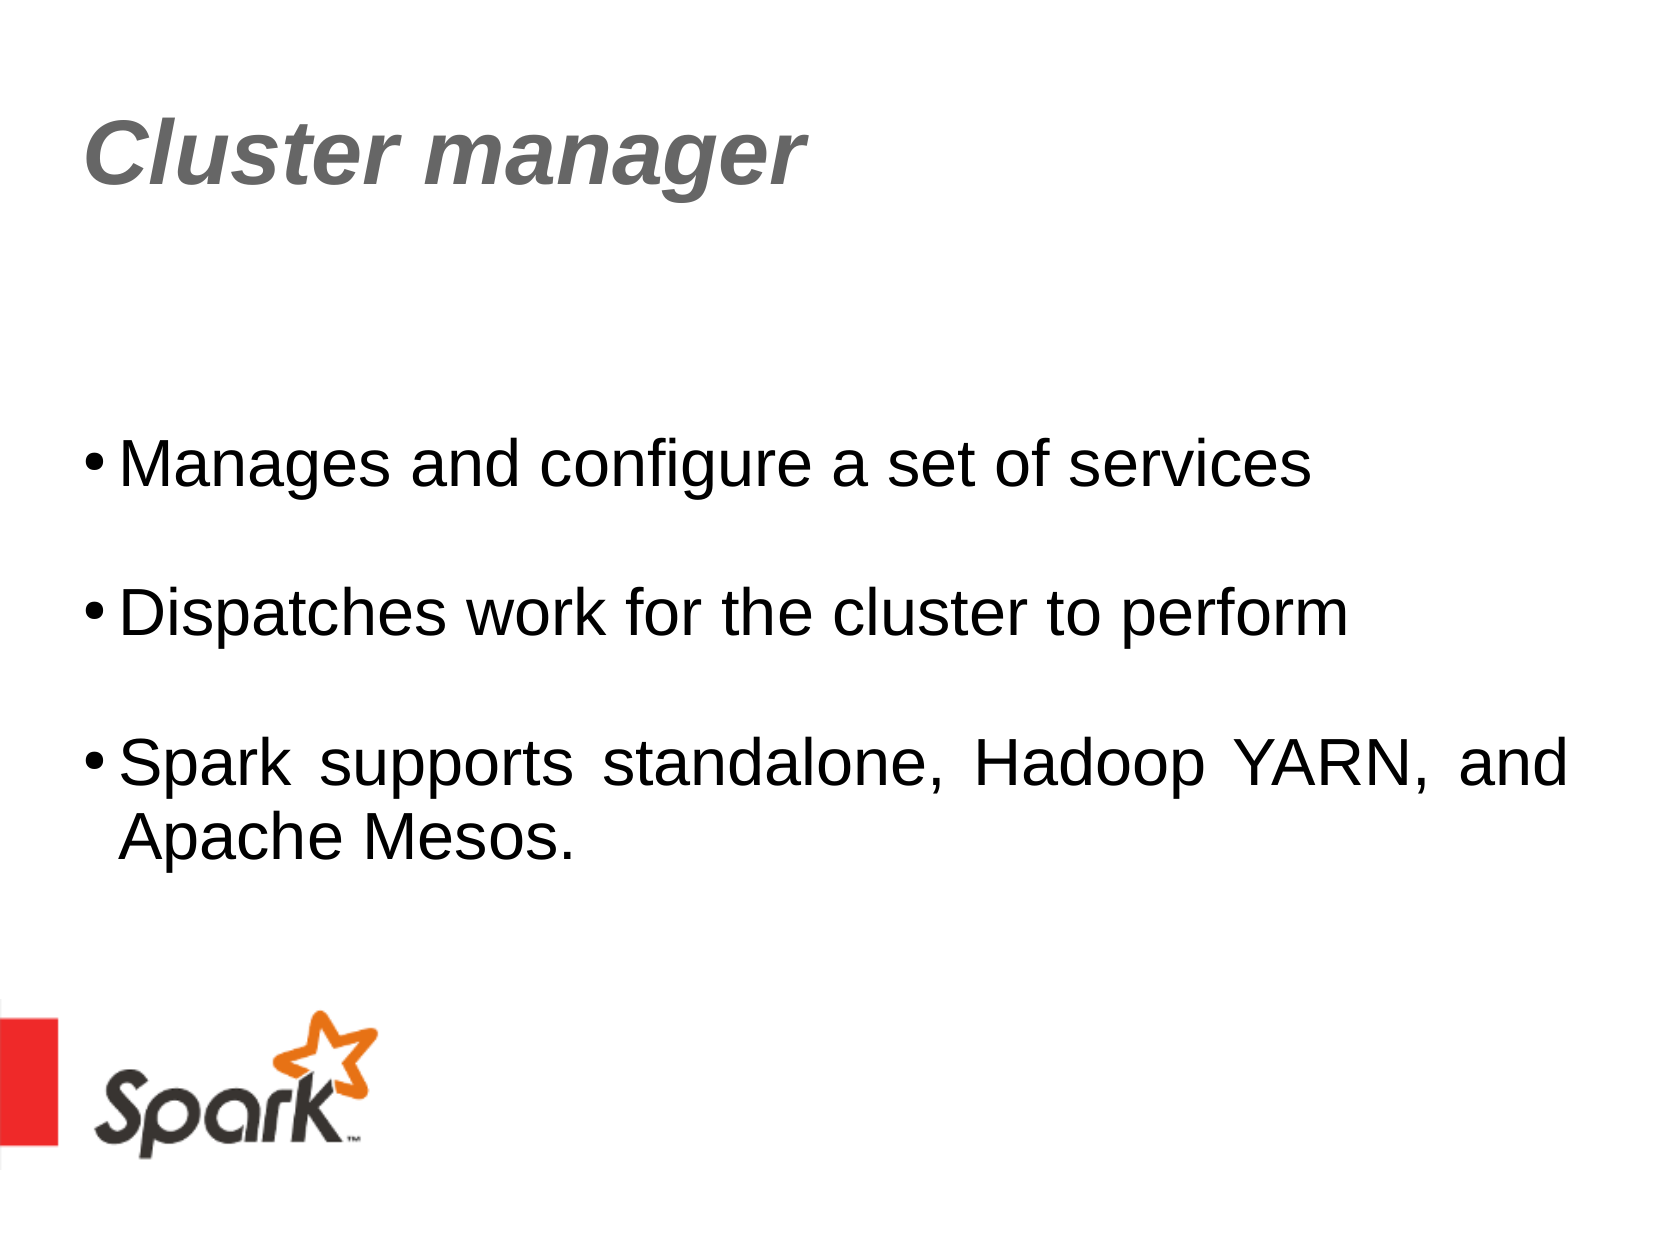

# Cluster manager
Manages and configure a set of services
Dispatches work for the cluster to perform
Spark supports standalone, Hadoop YARN, and Apache Mesos.